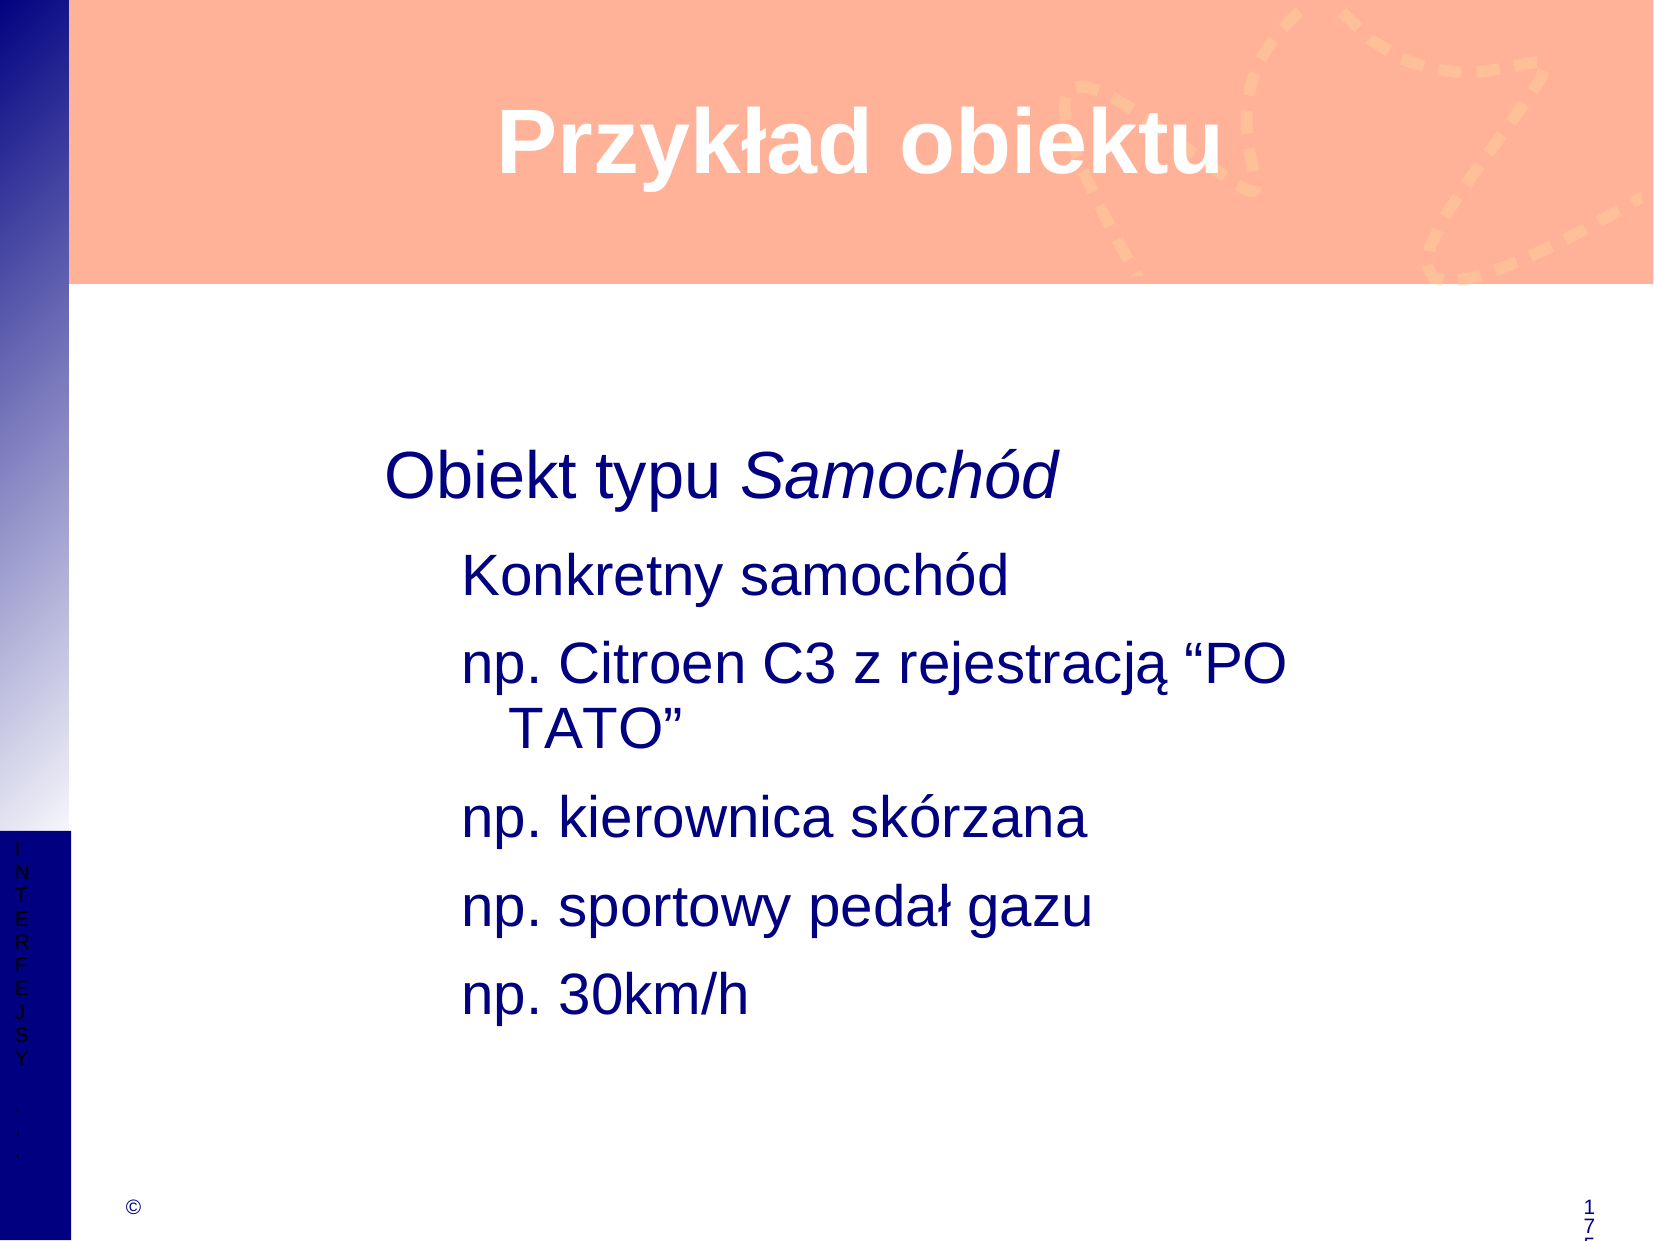

# Przykład obiektu
Obiekt typu Samochód
Konkretny samochód
np. Citroen C3 z rejestracją “PO TATO”
np. kierownica skórzana
np. sportowy pedał gazu
np. 30km/h
I
N
T
E
R
F
E
J
S
Y
.
.
.